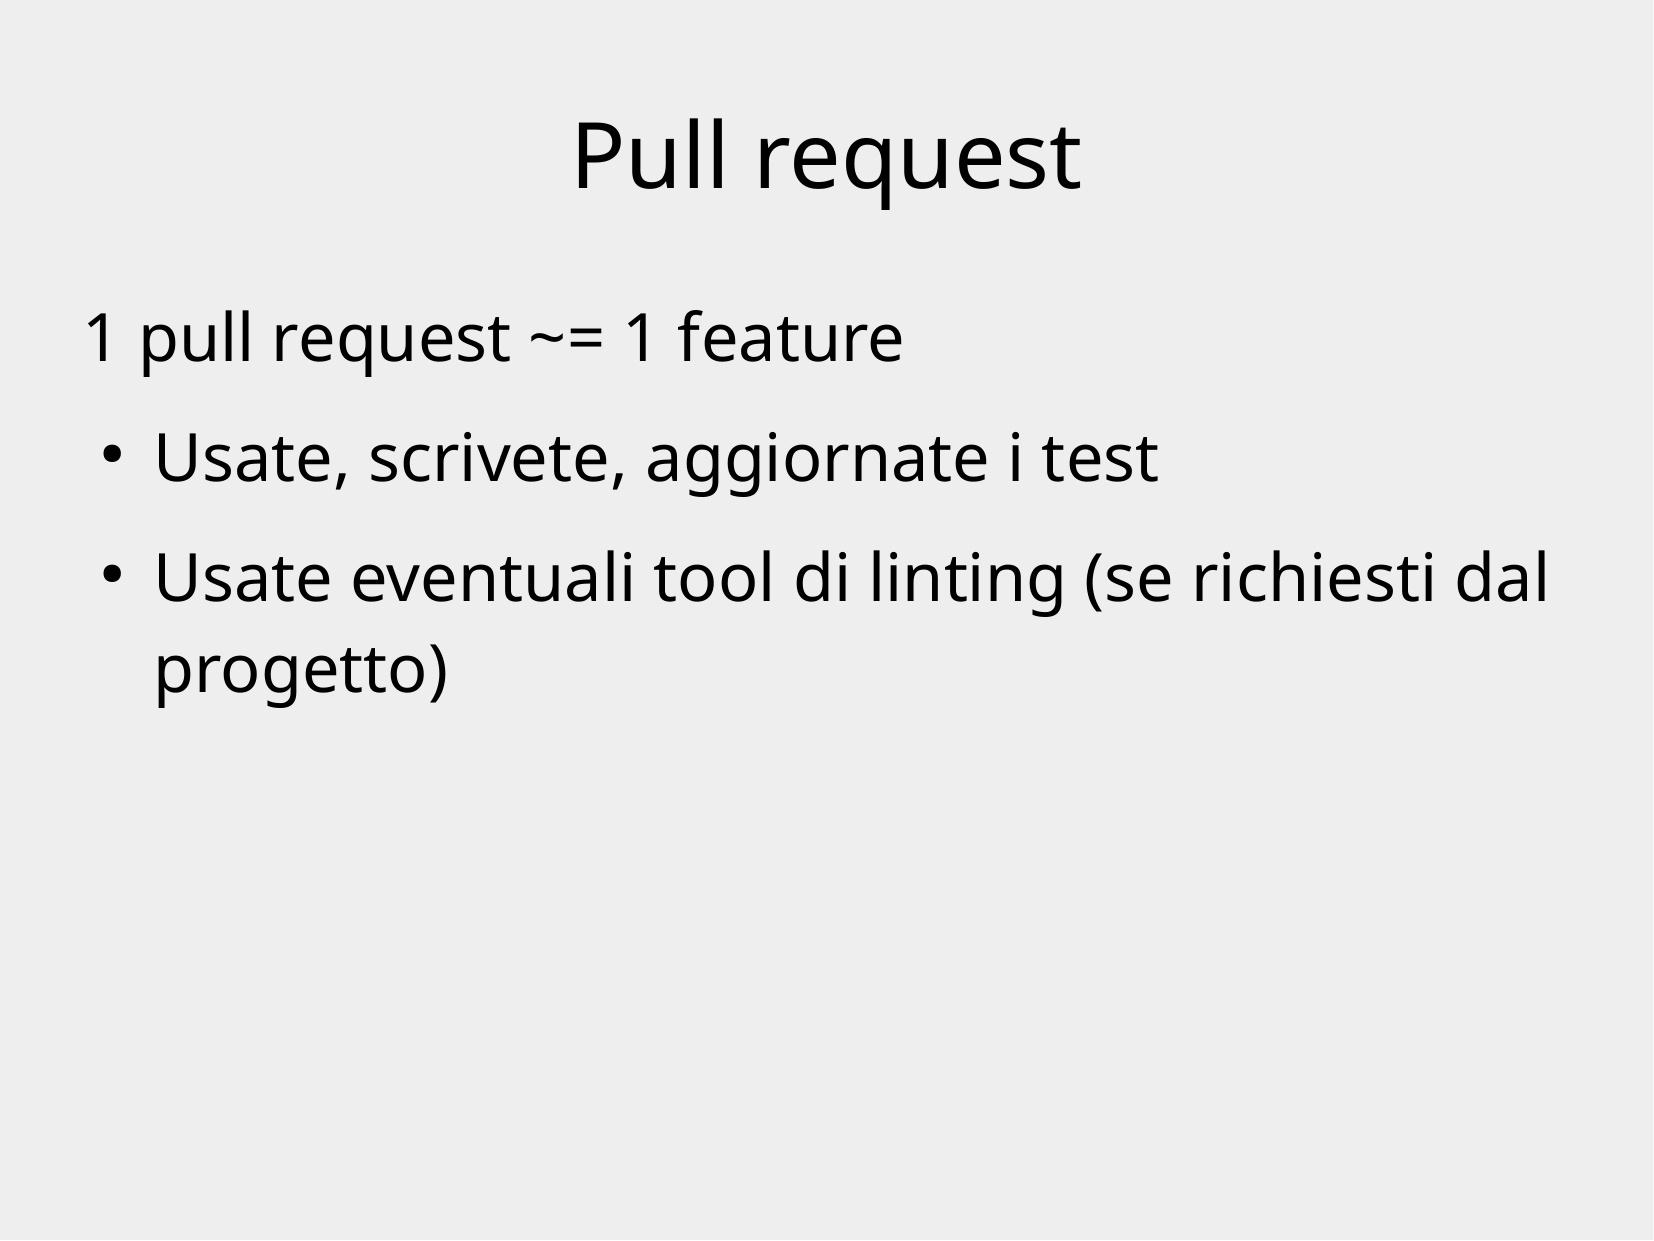

# Pull request
1 pull request ~= 1 feature
Usate, scrivete, aggiornate i test
Usate eventuali tool di linting (se richiesti dal progetto)